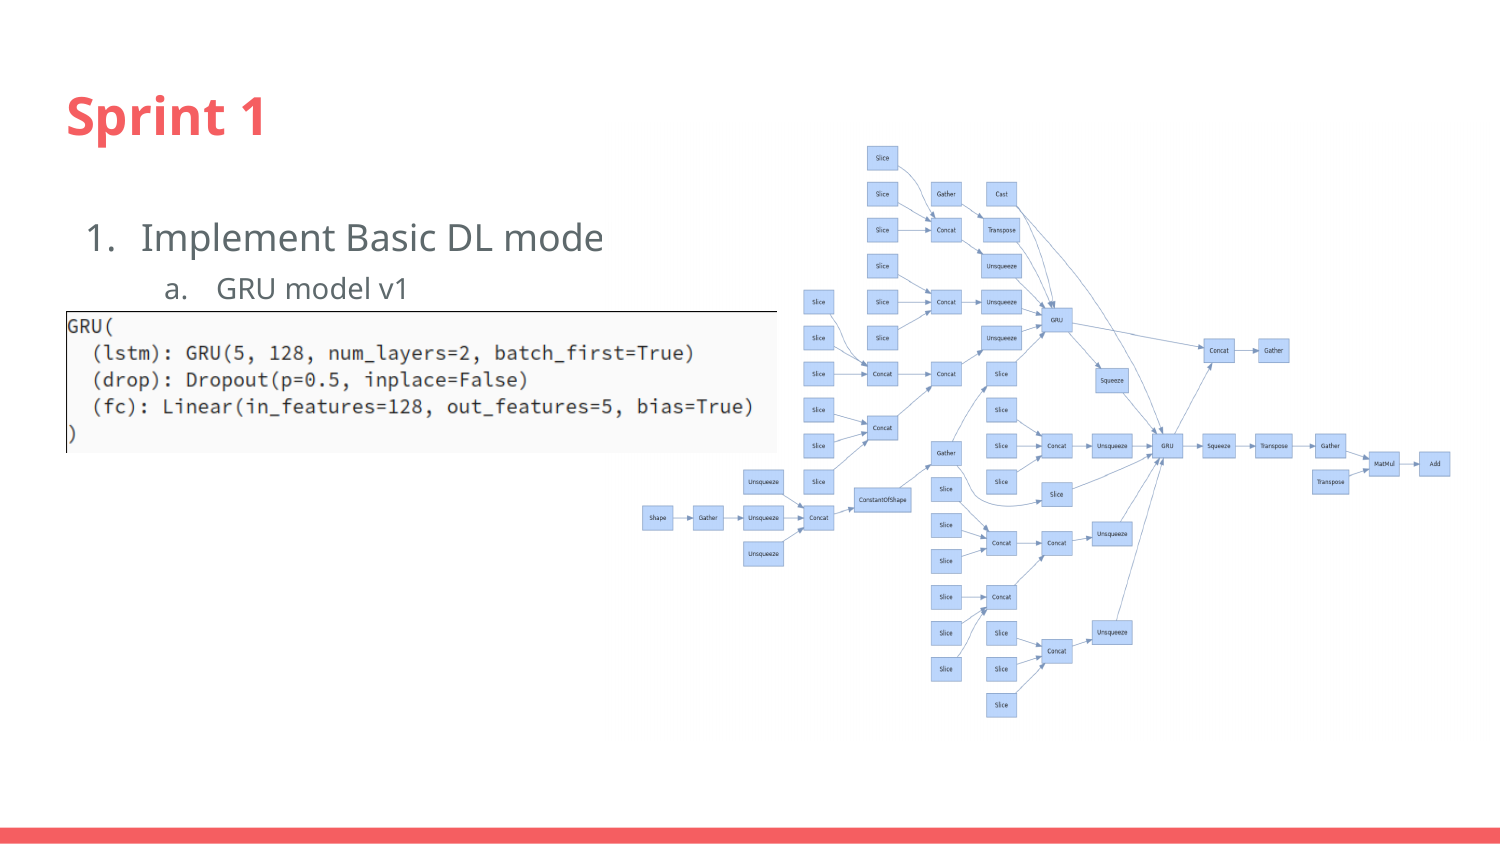

# Sprint 1
Implement Basic DL model
GRU model v1